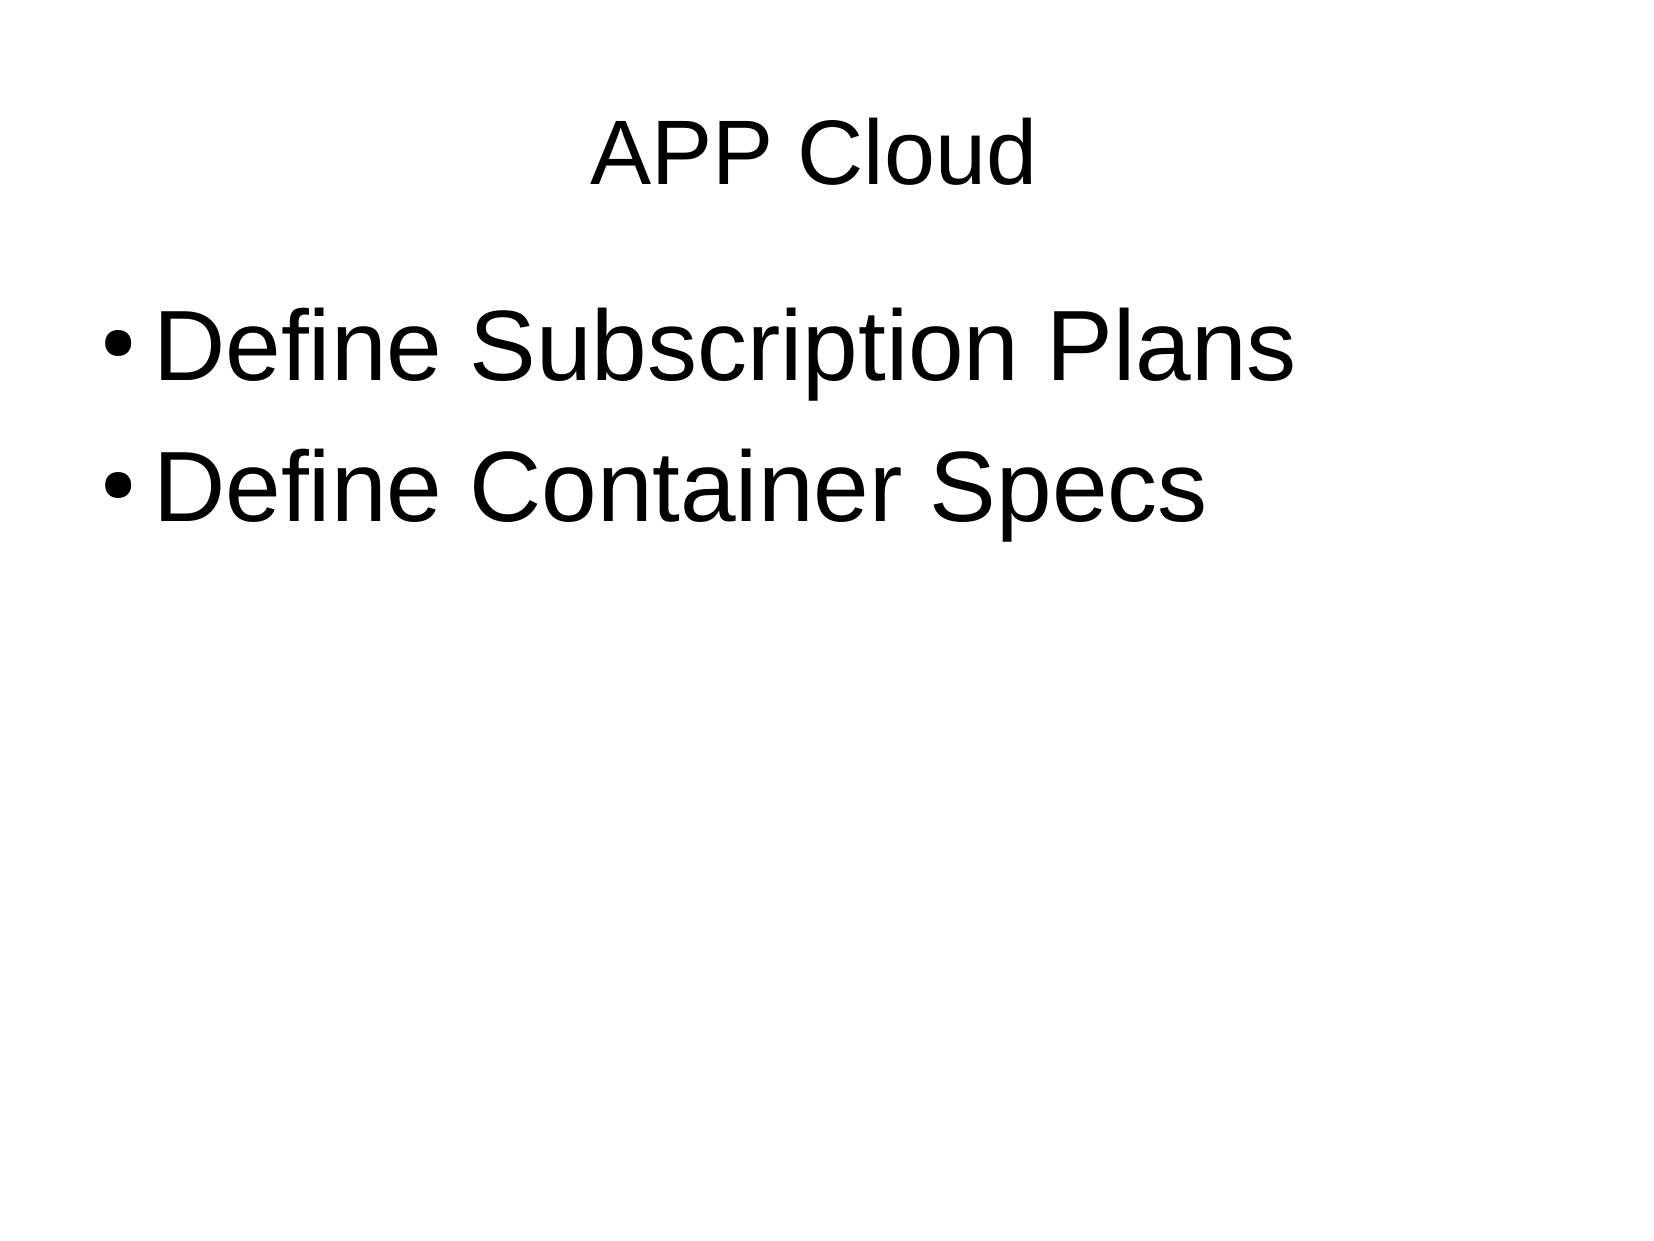

# APP Cloud
Define Subscription Plans
Define Container Specs